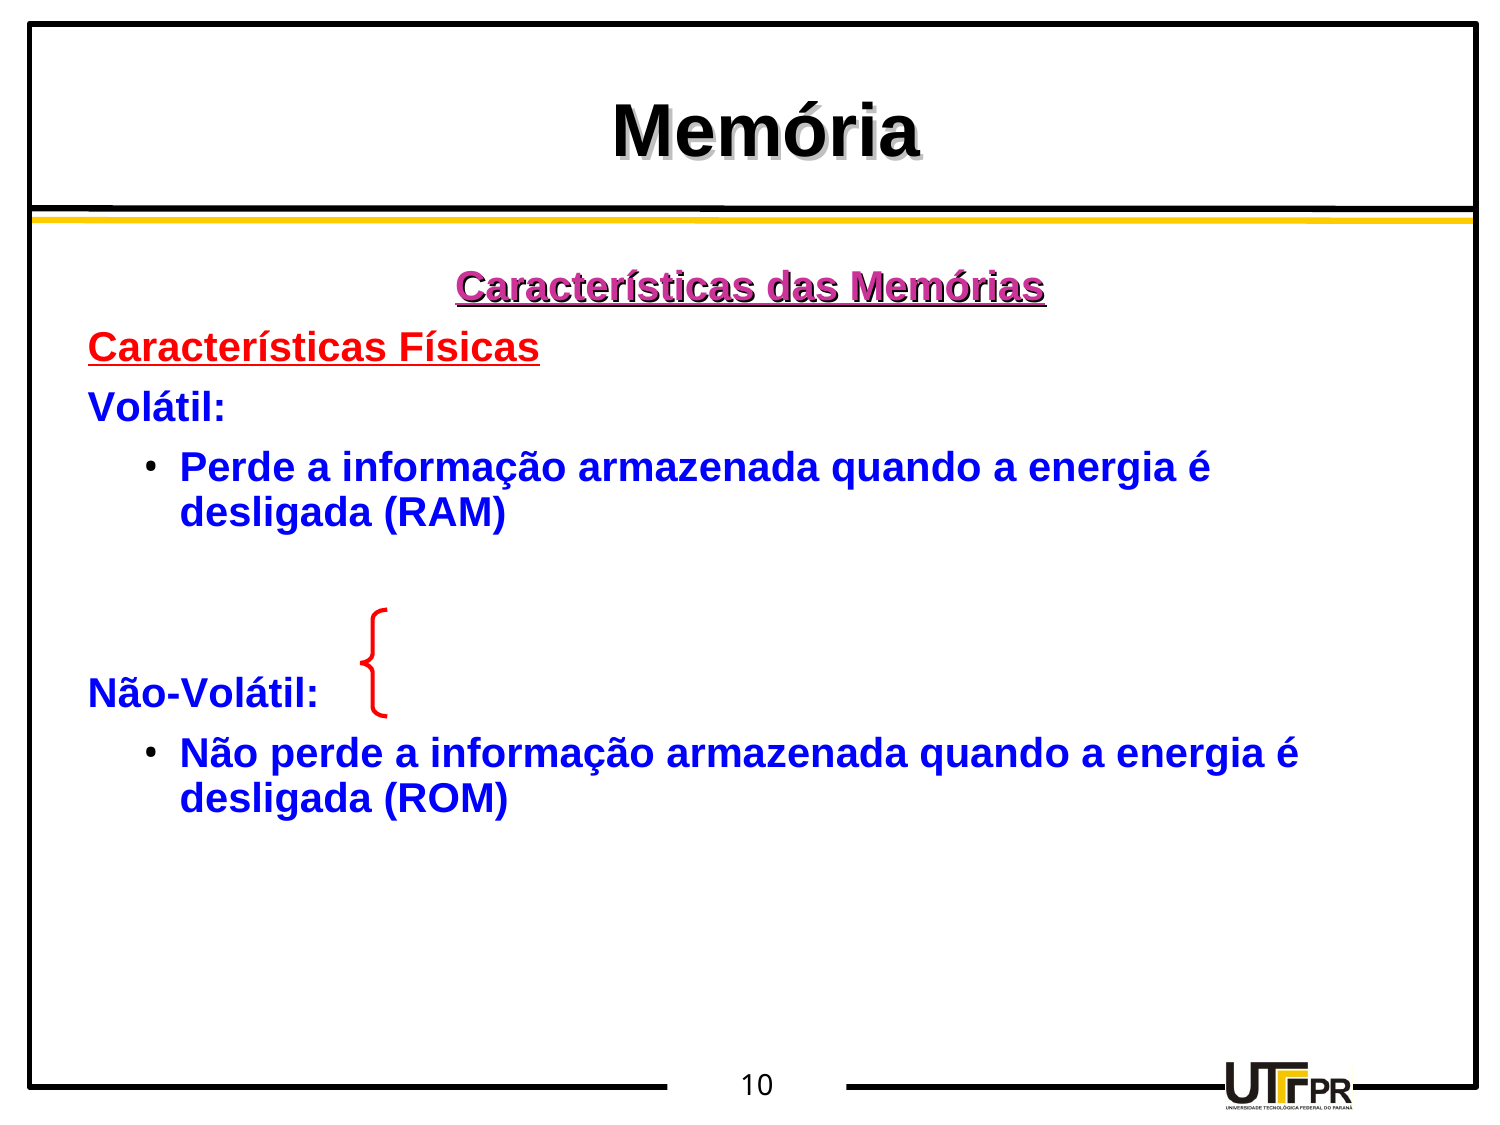

Memória
# Características das Memórias
Características Físicas
Volátil:
Perde a informação armazenada quando a energia é desligada (RAM)
Não-Volátil:
Não perde a informação armazenada quando a energia é desligada (ROM)